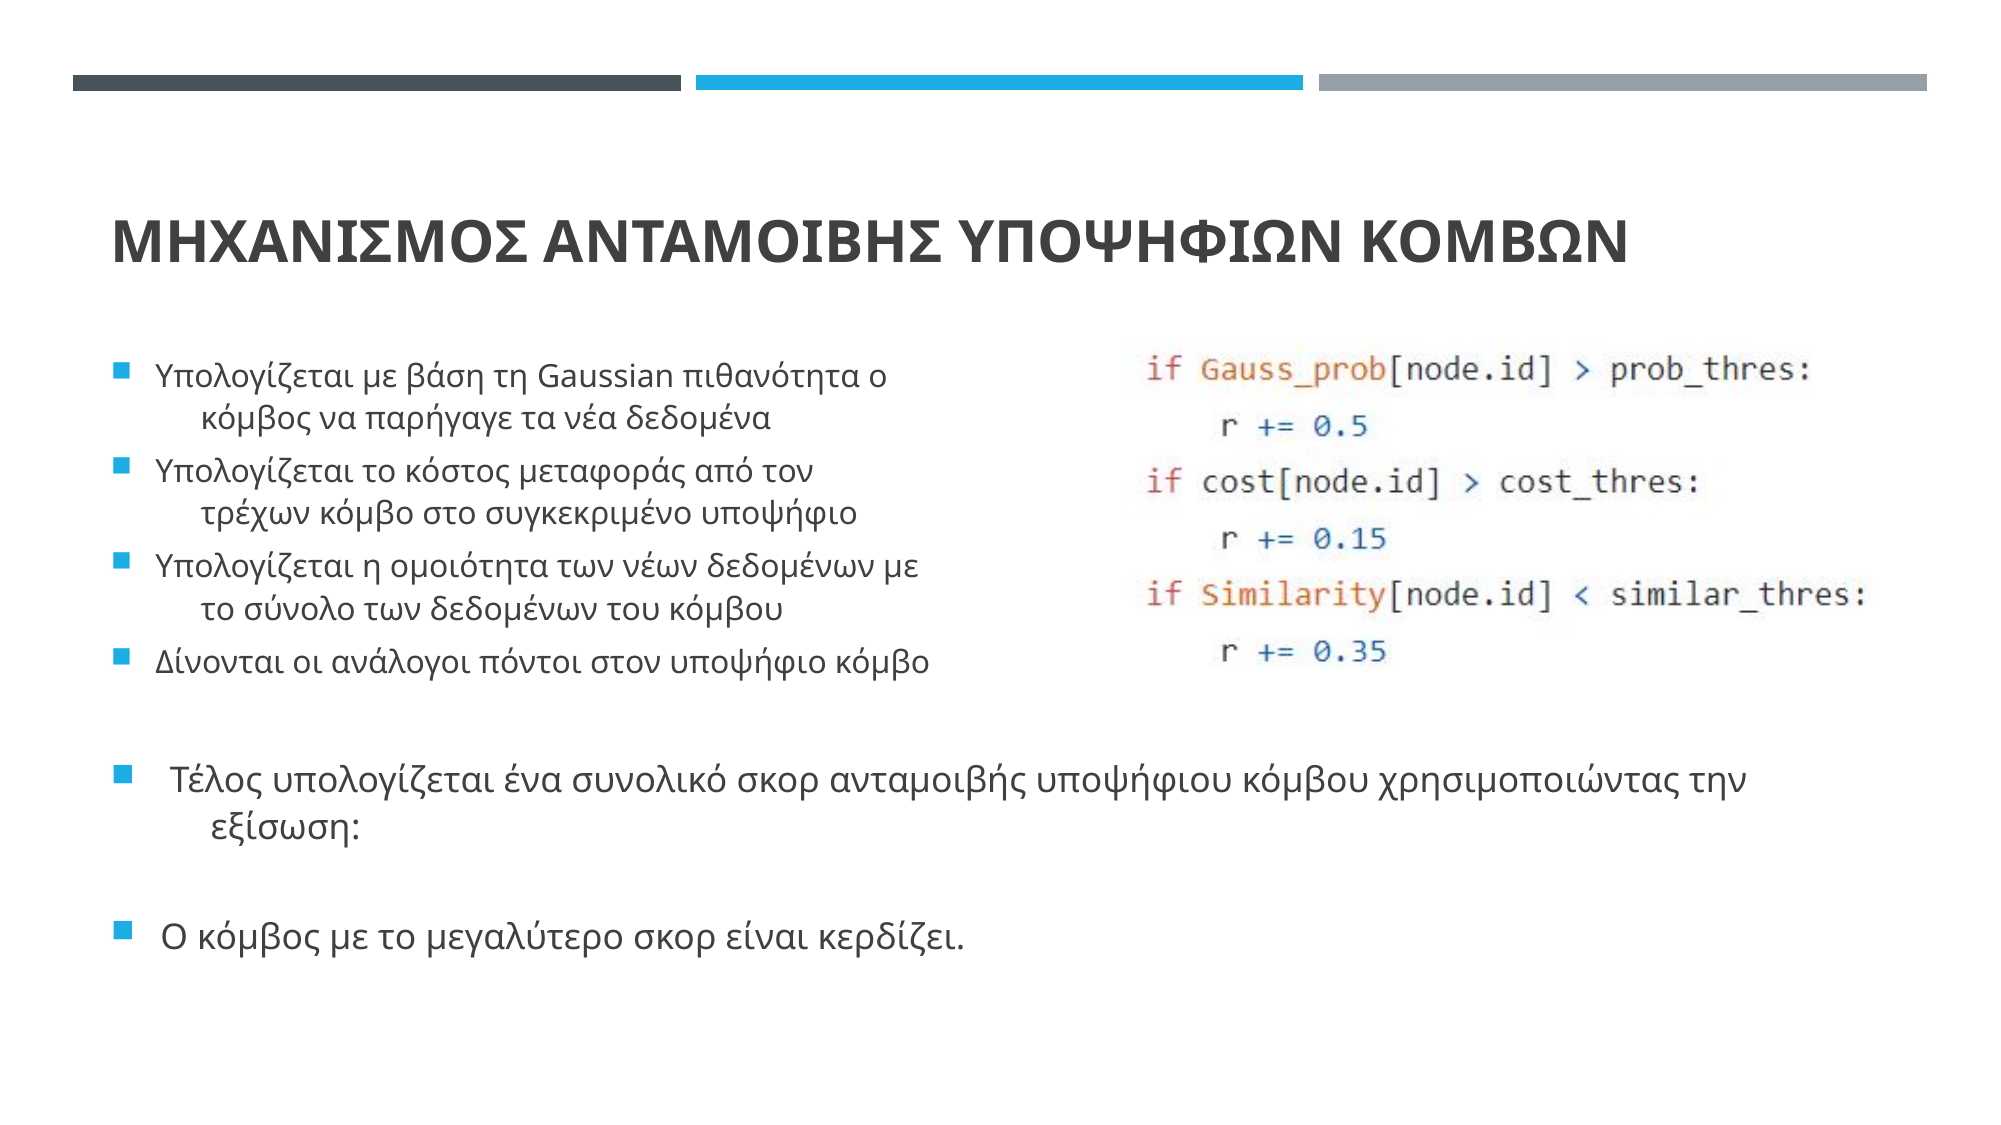

# Μηχανισμοσ ανταμοιβης Υποψηφιων κομβων
Υπολογίζεται με βάση τη Gaussian πιθανότητα ο κόμβος να παρήγαγε τα νέα δεδομένα
Υπολογίζεται το κόστος μεταφοράς από τον τρέχων κόμβο στο συγκεκριμένο υποψήφιο
Υπολογίζεται η ομοιότητα των νέων δεδομένων με το σύνολο των δεδομένων του κόμβου
Δίνονται οι ανάλογοι πόντοι στον υποψήφιο κόμβο
 Τέλος υπολογίζεται ένα συνολικό σκορ ανταμοιβής υποψήφιου κόμβου χρησιμοποιώντας την εξίσωση:
Ο κόμβος με το μεγαλύτερο σκορ είναι κερδίζει.